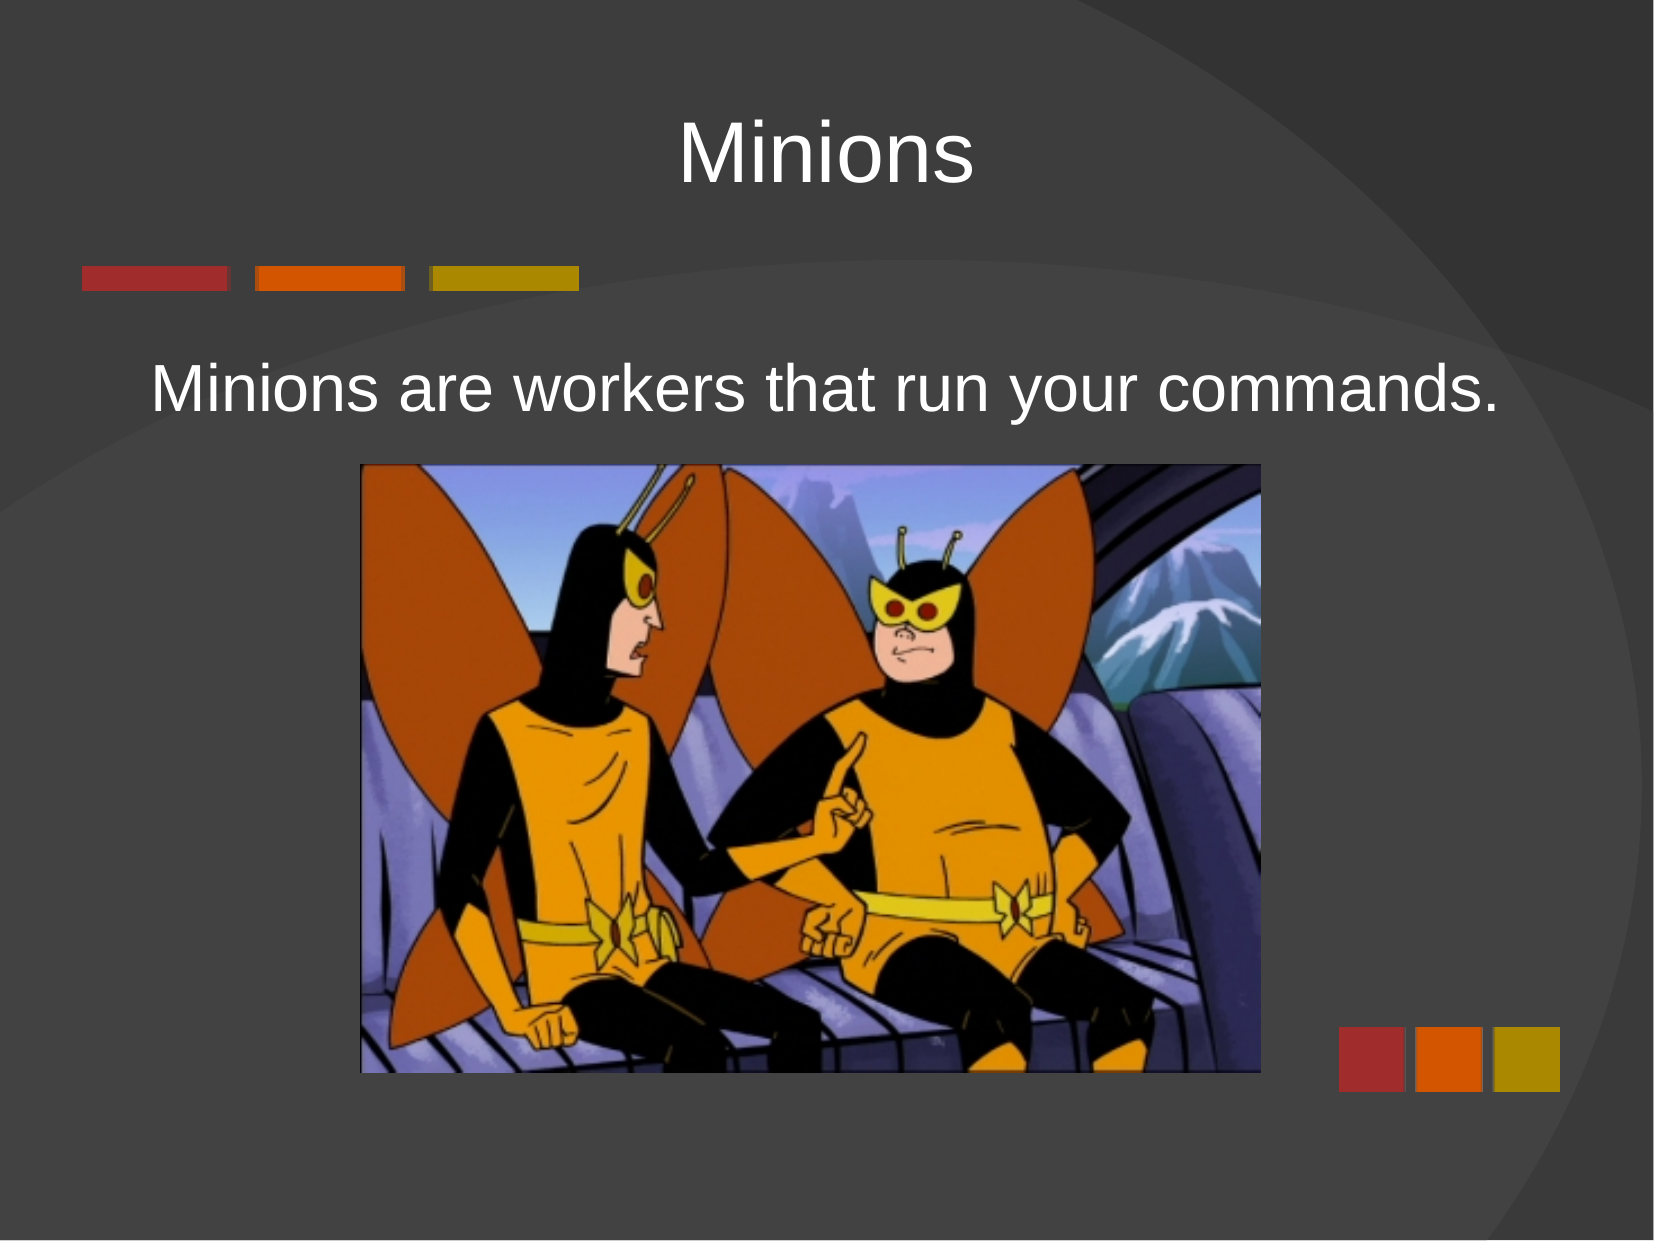

# Minions
Minions are workers that run your commands.